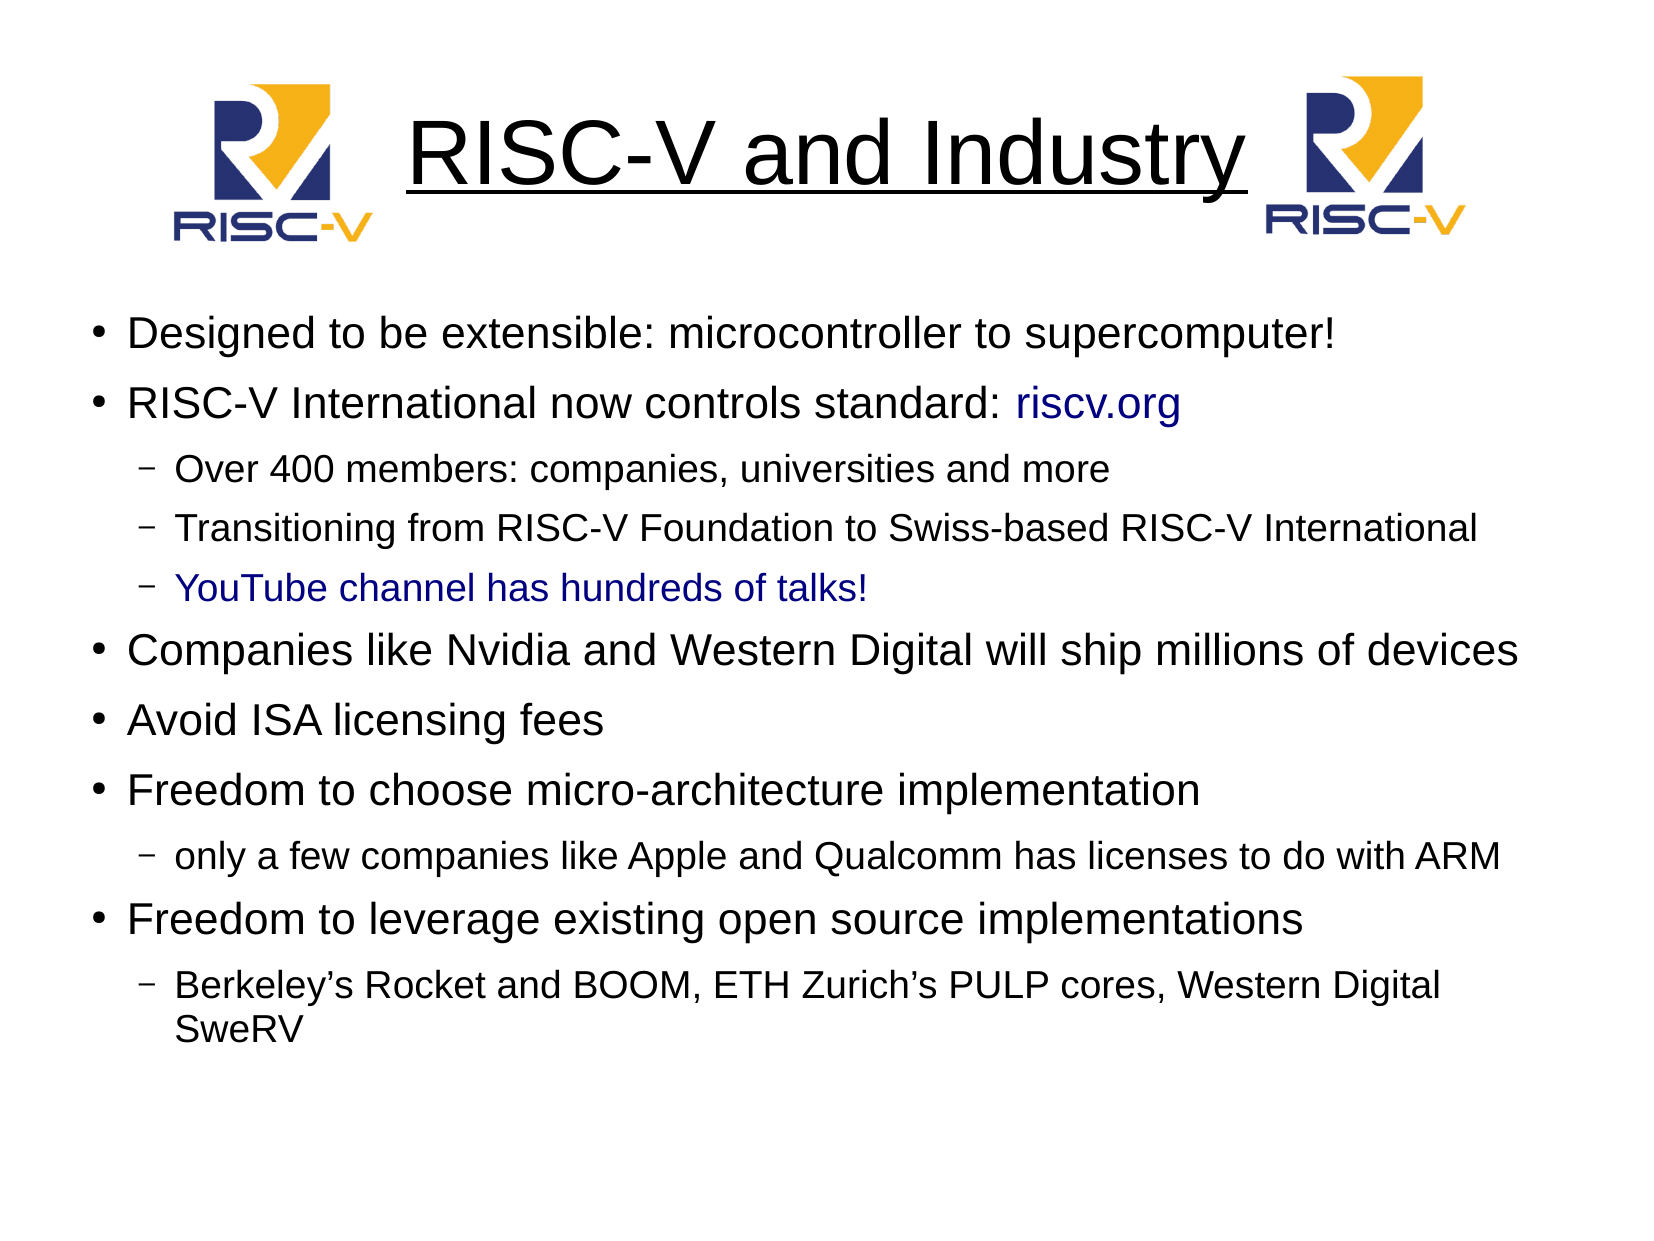

# RISC-V and Industry
Designed to be extensible: microcontroller to supercomputer!
RISC-V International now controls standard: riscv.org
Over 400 members: companies, universities and more
Transitioning from RISC-V Foundation to Swiss-based RISC-V International
YouTube channel has hundreds of talks!
Companies like Nvidia and Western Digital will ship millions of devices
Avoid ISA licensing fees
Freedom to choose micro-architecture implementation
only a few companies like Apple and Qualcomm has licenses to do with ARM
Freedom to leverage existing open source implementations
Berkeley’s Rocket and BOOM, ETH Zurich’s PULP cores, Western Digital SweRV